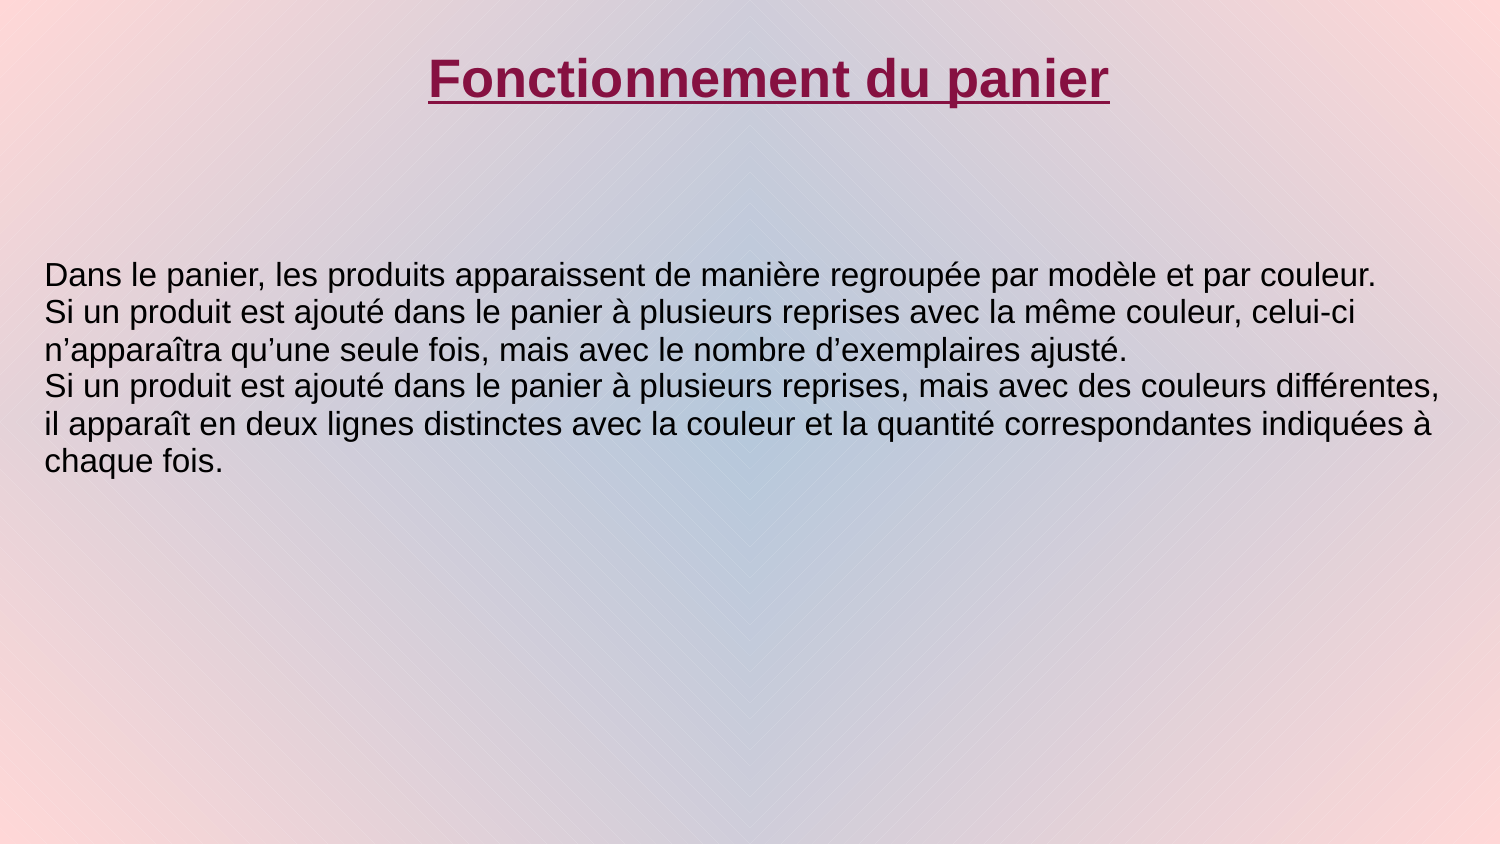

Fonctionnement du panier
Dans le panier, les produits apparaissent de manière regroupée par modèle et par couleur.
Si un produit est ajouté dans le panier à plusieurs reprises avec la même couleur, celui-ci n’apparaîtra qu’une seule fois, mais avec le nombre d’exemplaires ajusté.
Si un produit est ajouté dans le panier à plusieurs reprises, mais avec des couleurs différentes, il apparaît en deux lignes distinctes avec la couleur et la quantité correspondantes indiquées à chaque fois.